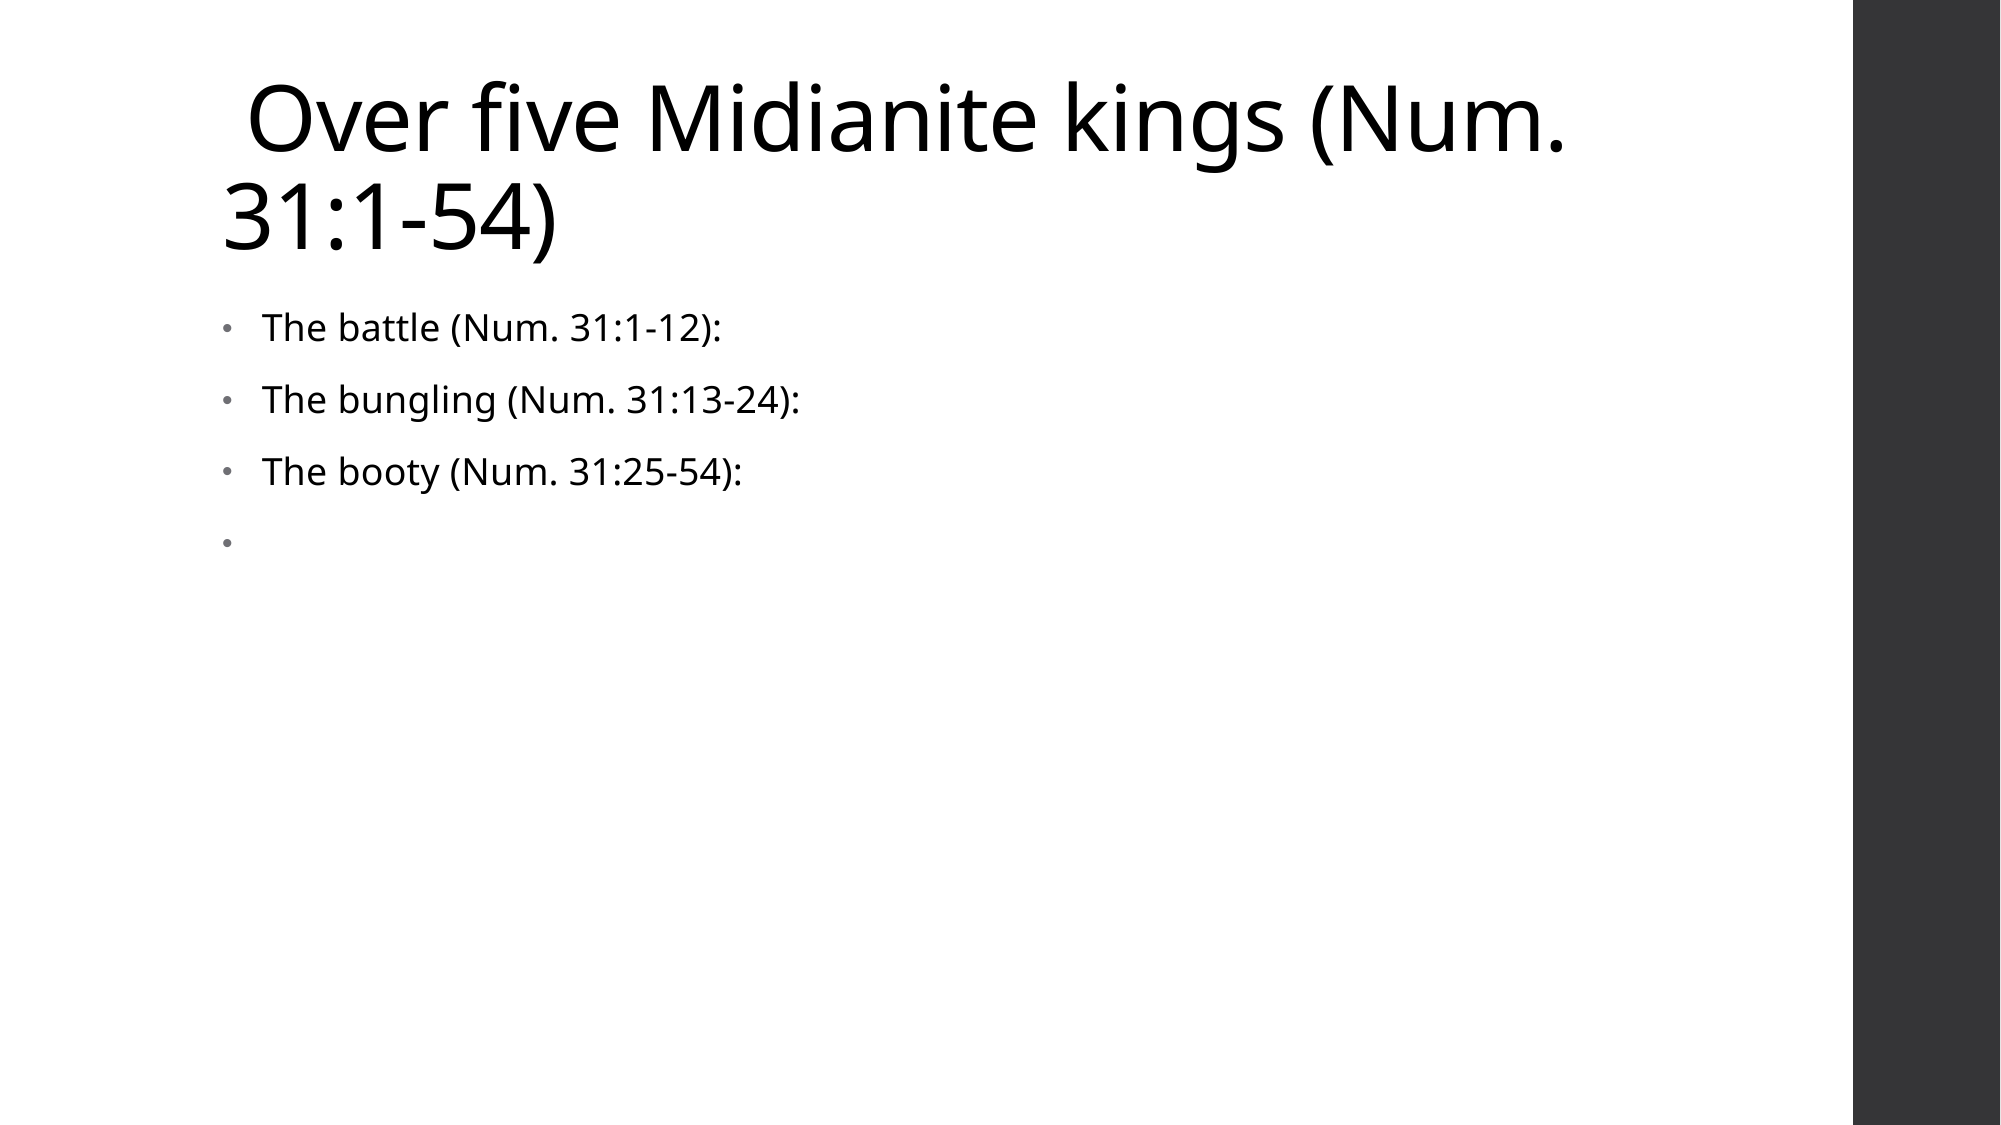

# Over five Midianite kings (Num. 31:1-54)
 The battle (Num. 31:1-12):
 The bungling (Num. 31:13-24):
 The booty (Num. 31:25-54):